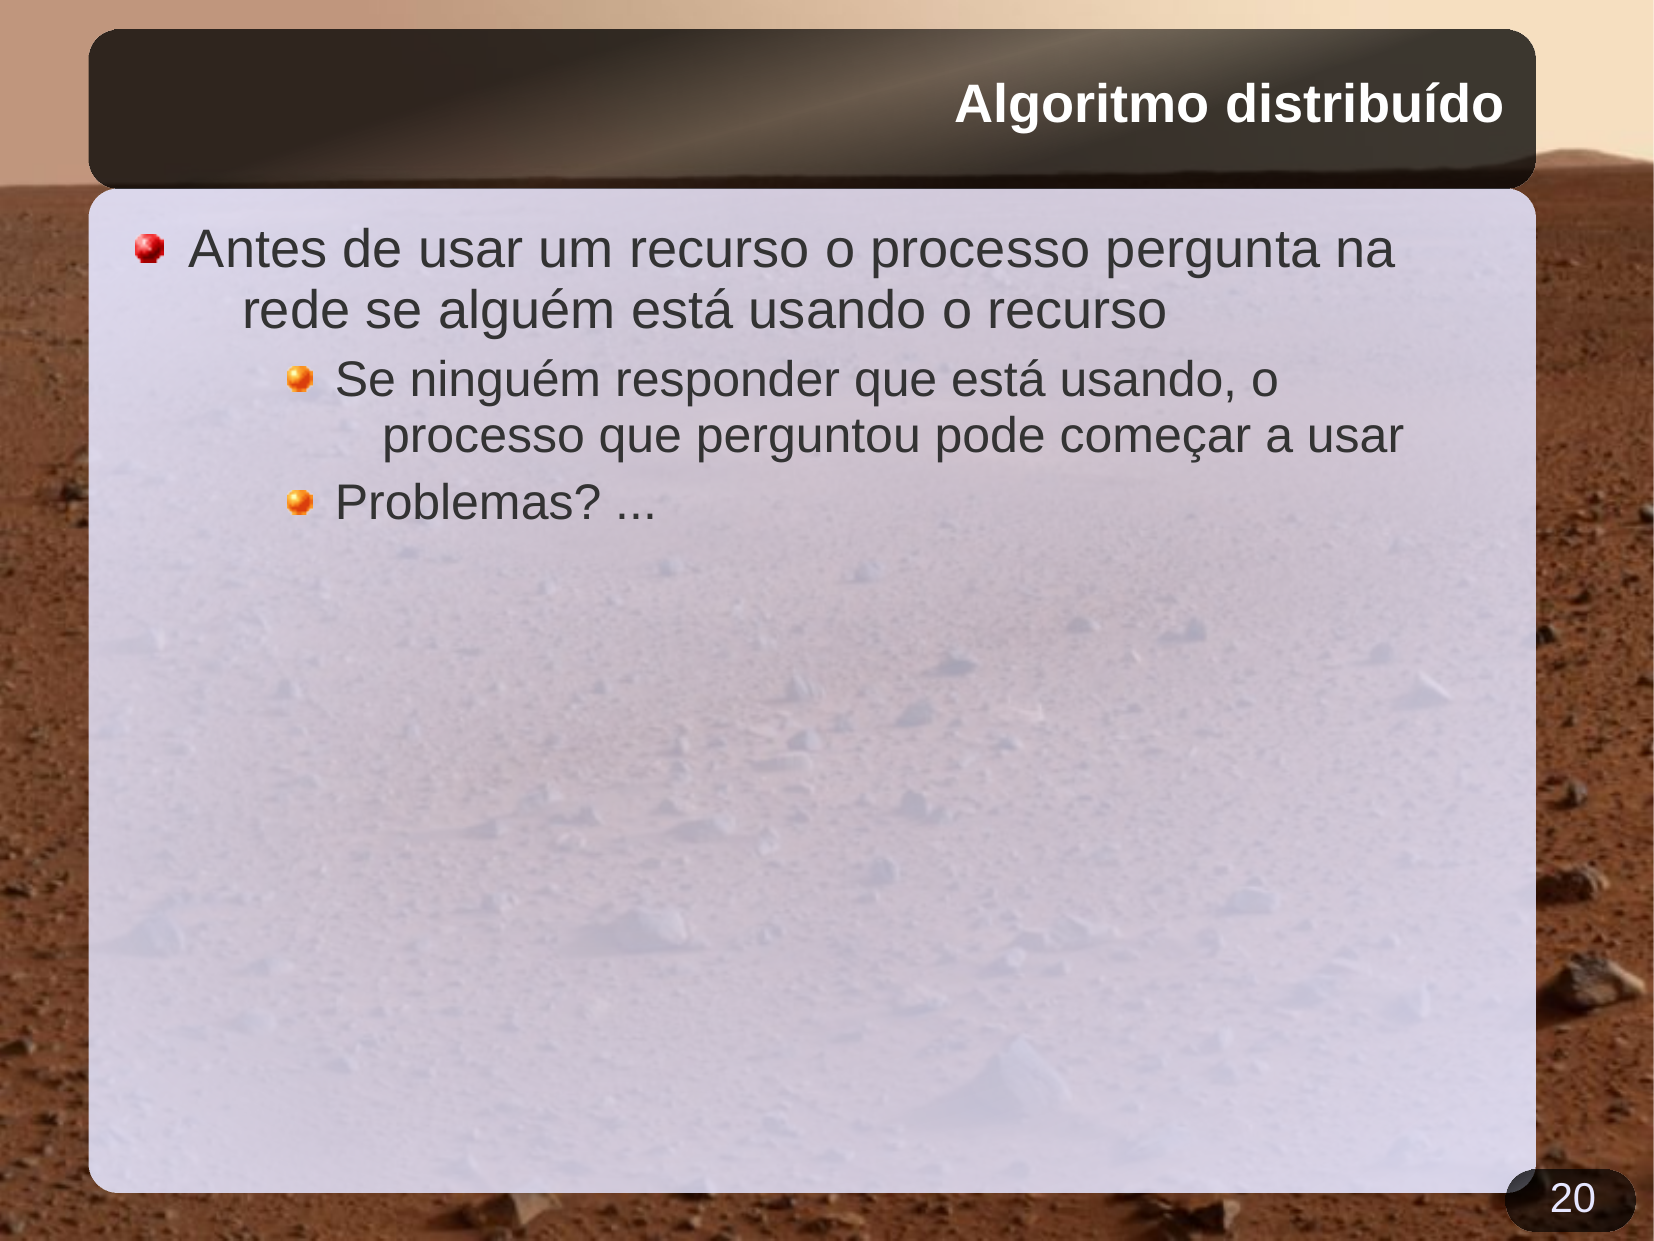

# Algoritmo distribuído
Antes de usar um recurso o processo pergunta na rede se alguém está usando o recurso
Se ninguém responder que está usando, o processo que perguntou pode começar a usar
Problemas? ...